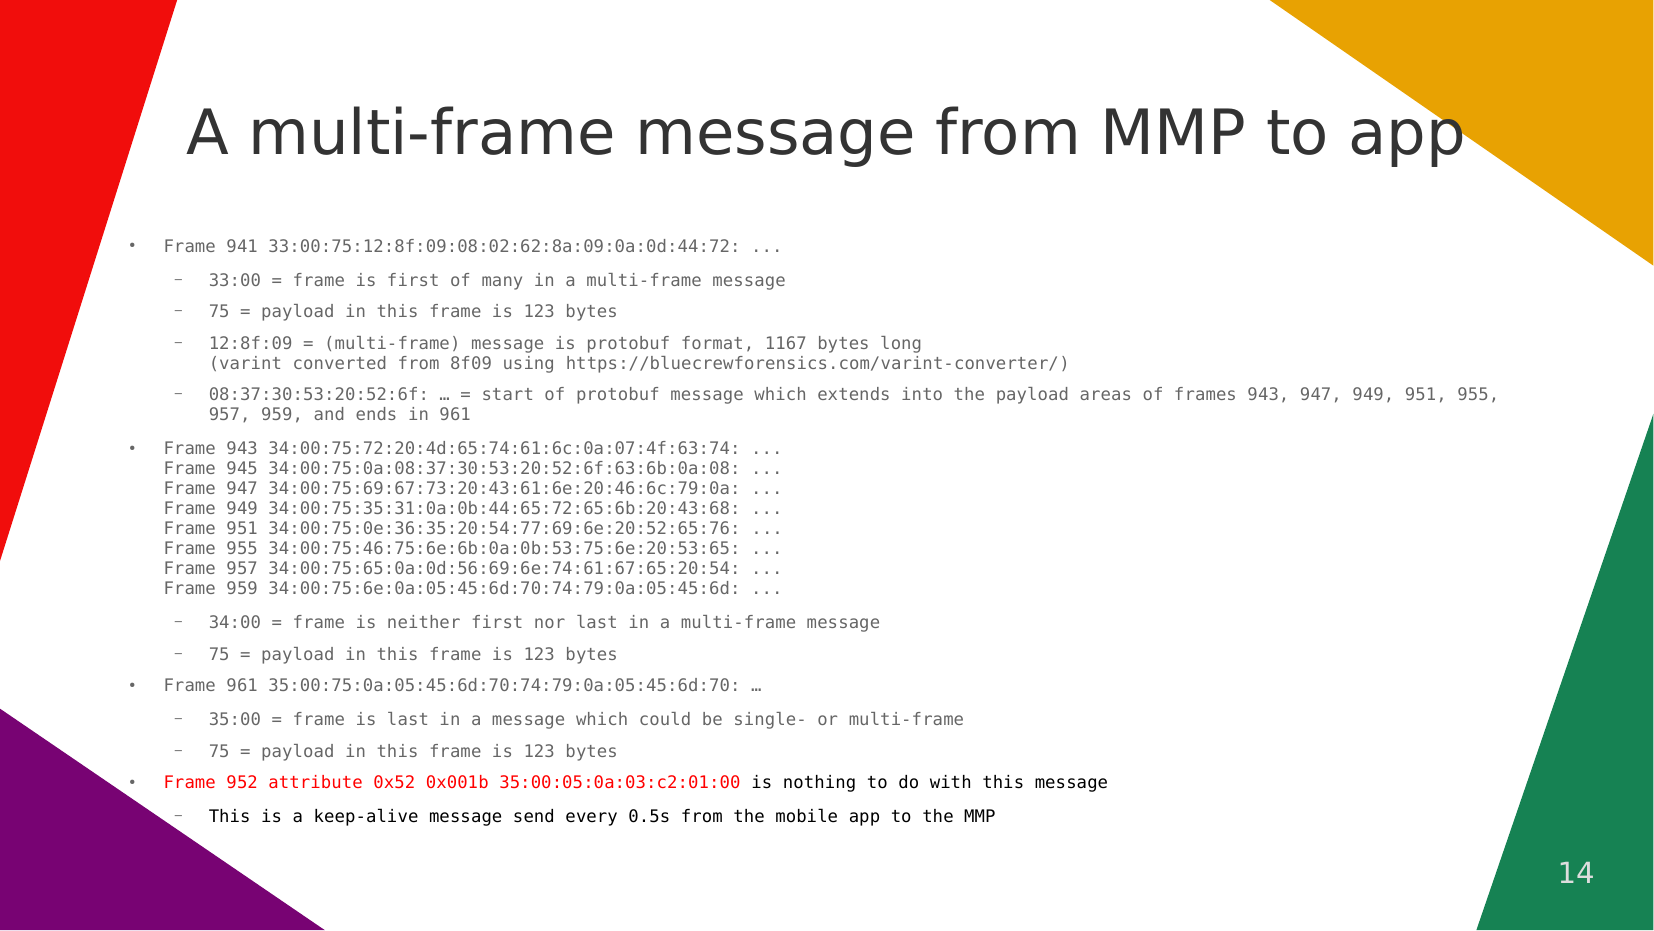

# A multi-frame message from MMP to app
Frame 941 33:00:75:12:8f:09:08:02:62:8a:09:0a:0d:44:72: ...
33:00 = frame is first of many in a multi-frame message
75 = payload in this frame is 123 bytes
12:8f:09 = (multi-frame) message is protobuf format, 1167 bytes long
(varint converted from 8f09 using https://bluecrewforensics.com/varint-converter/)
08:37:30:53:20:52:6f: … = start of protobuf message which extends into the payload areas of frames 943, 947, 949, 951, 955, 957, 959, and ends in 961
Frame 943 34:00:75:72:20:4d:65:74:61:6c:0a:07:4f:63:74: ...
Frame 945 34:00:75:0a:08:37:30:53:20:52:6f:63:6b:0a:08: ...
Frame 947 34:00:75:69:67:73:20:43:61:6e:20:46:6c:79:0a: ...
Frame 949 34:00:75:35:31:0a:0b:44:65:72:65:6b:20:43:68: ...
Frame 951 34:00:75:0e:36:35:20:54:77:69:6e:20:52:65:76: ...
Frame 955 34:00:75:46:75:6e:6b:0a:0b:53:75:6e:20:53:65: ...
Frame 957 34:00:75:65:0a:0d:56:69:6e:74:61:67:65:20:54: ...
Frame 959 34:00:75:6e:0a:05:45:6d:70:74:79:0a:05:45:6d: ...
34:00 = frame is neither first nor last in a multi-frame message
75 = payload in this frame is 123 bytes
Frame 961 35:00:75:0a:05:45:6d:70:74:79:0a:05:45:6d:70: …
35:00 = frame is last in a message which could be single- or multi-frame
75 = payload in this frame is 123 bytes
Frame 952 attribute 0x52 0x001b 35:00:05:0a:03:c2:01:00 is nothing to do with this message
This is a keep-alive message send every 0.5s from the mobile app to the MMP
14